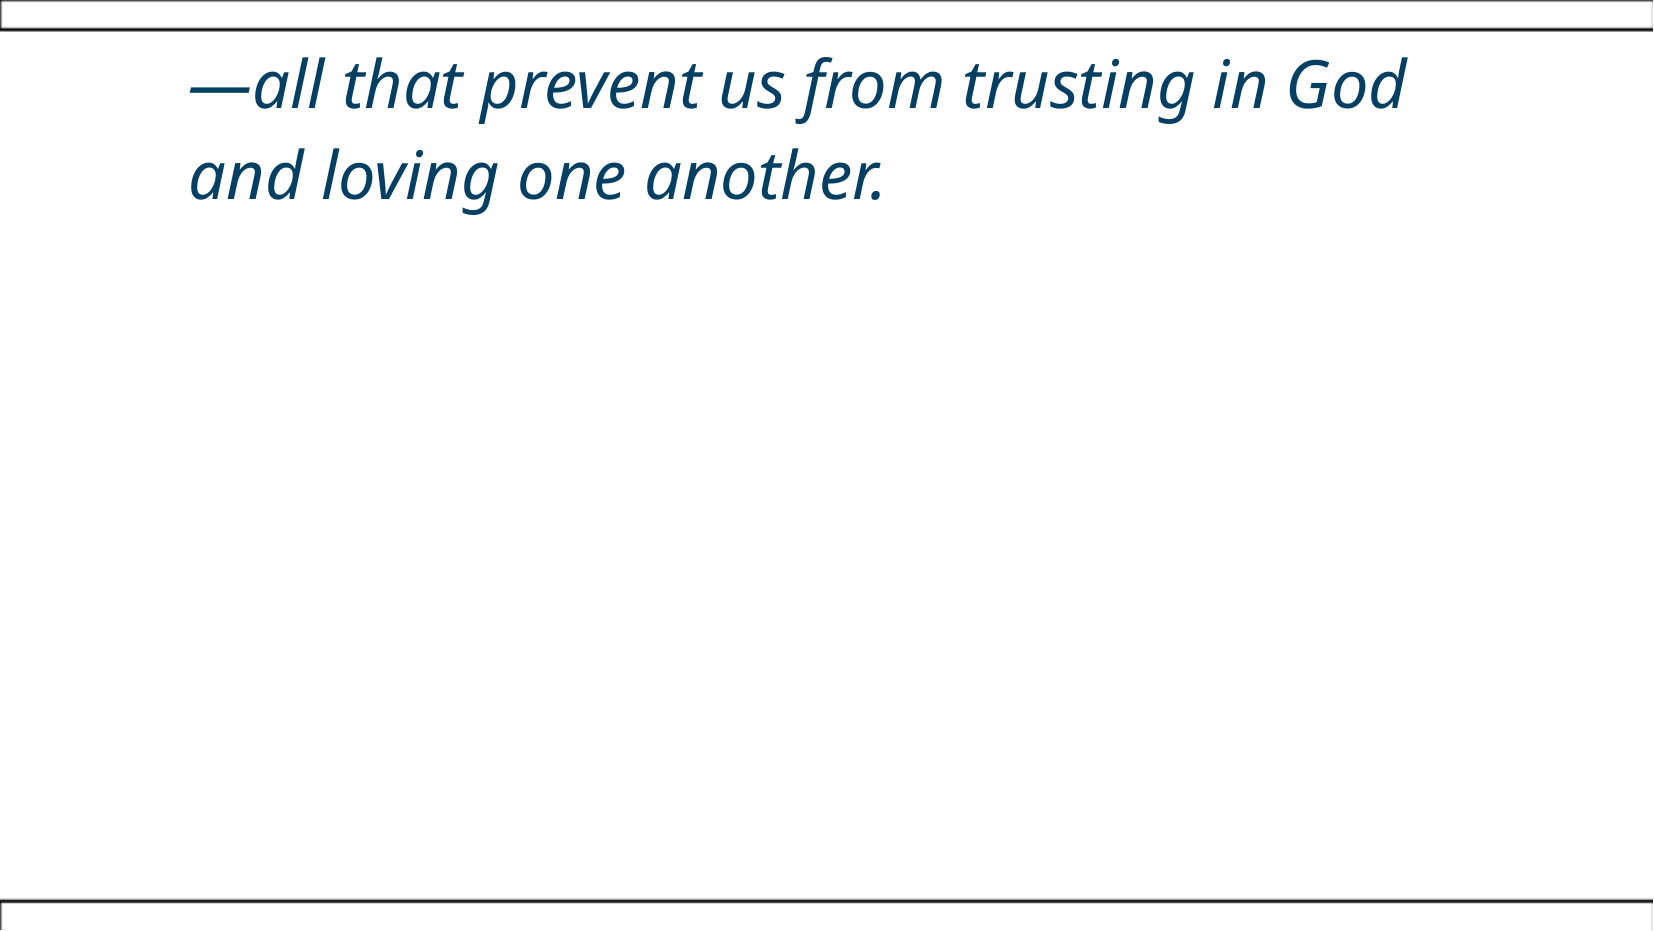

—all that prevent us from trusting in God
 and loving one another.